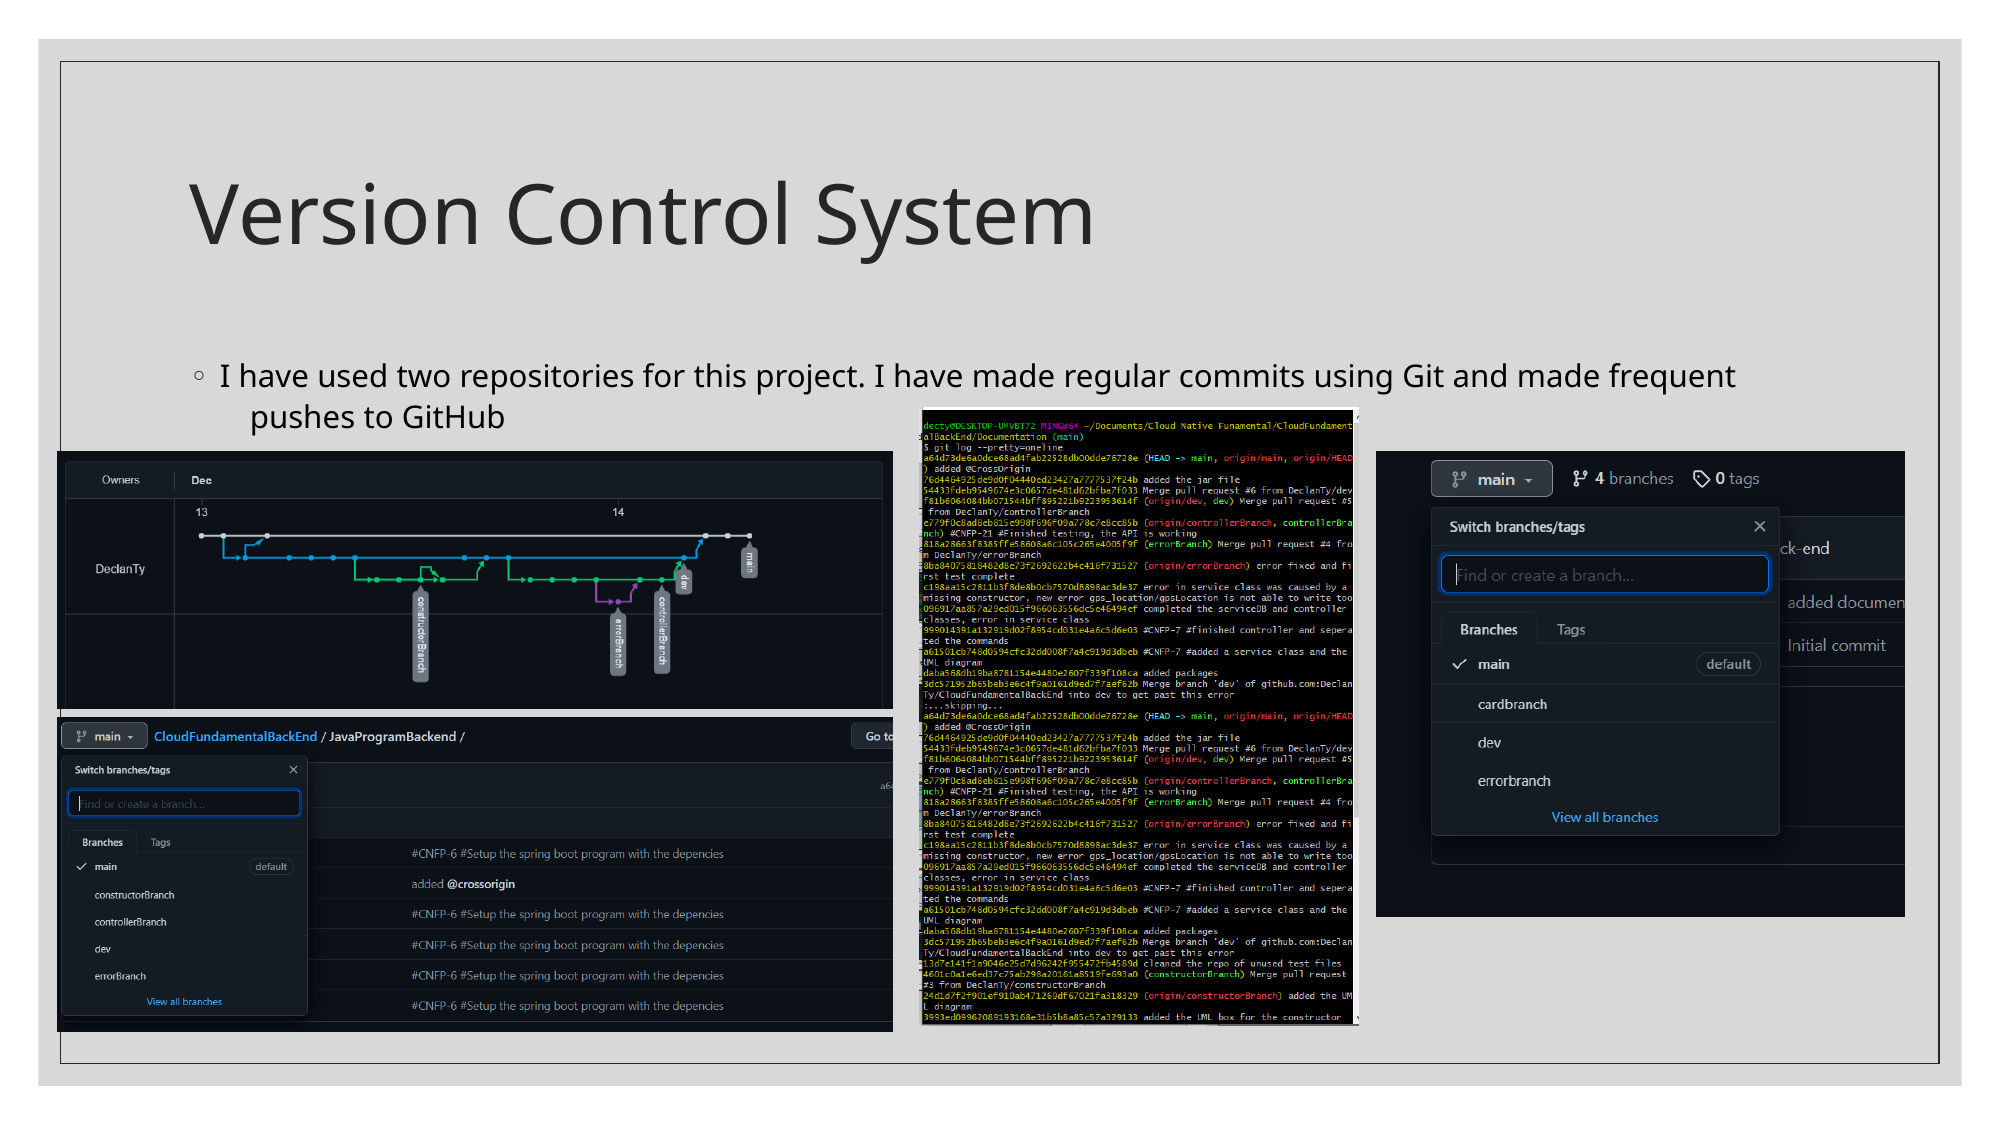

# Version Control System
I have used two repositories for this project. I have made regular commits using Git and made frequent pushes to GitHub